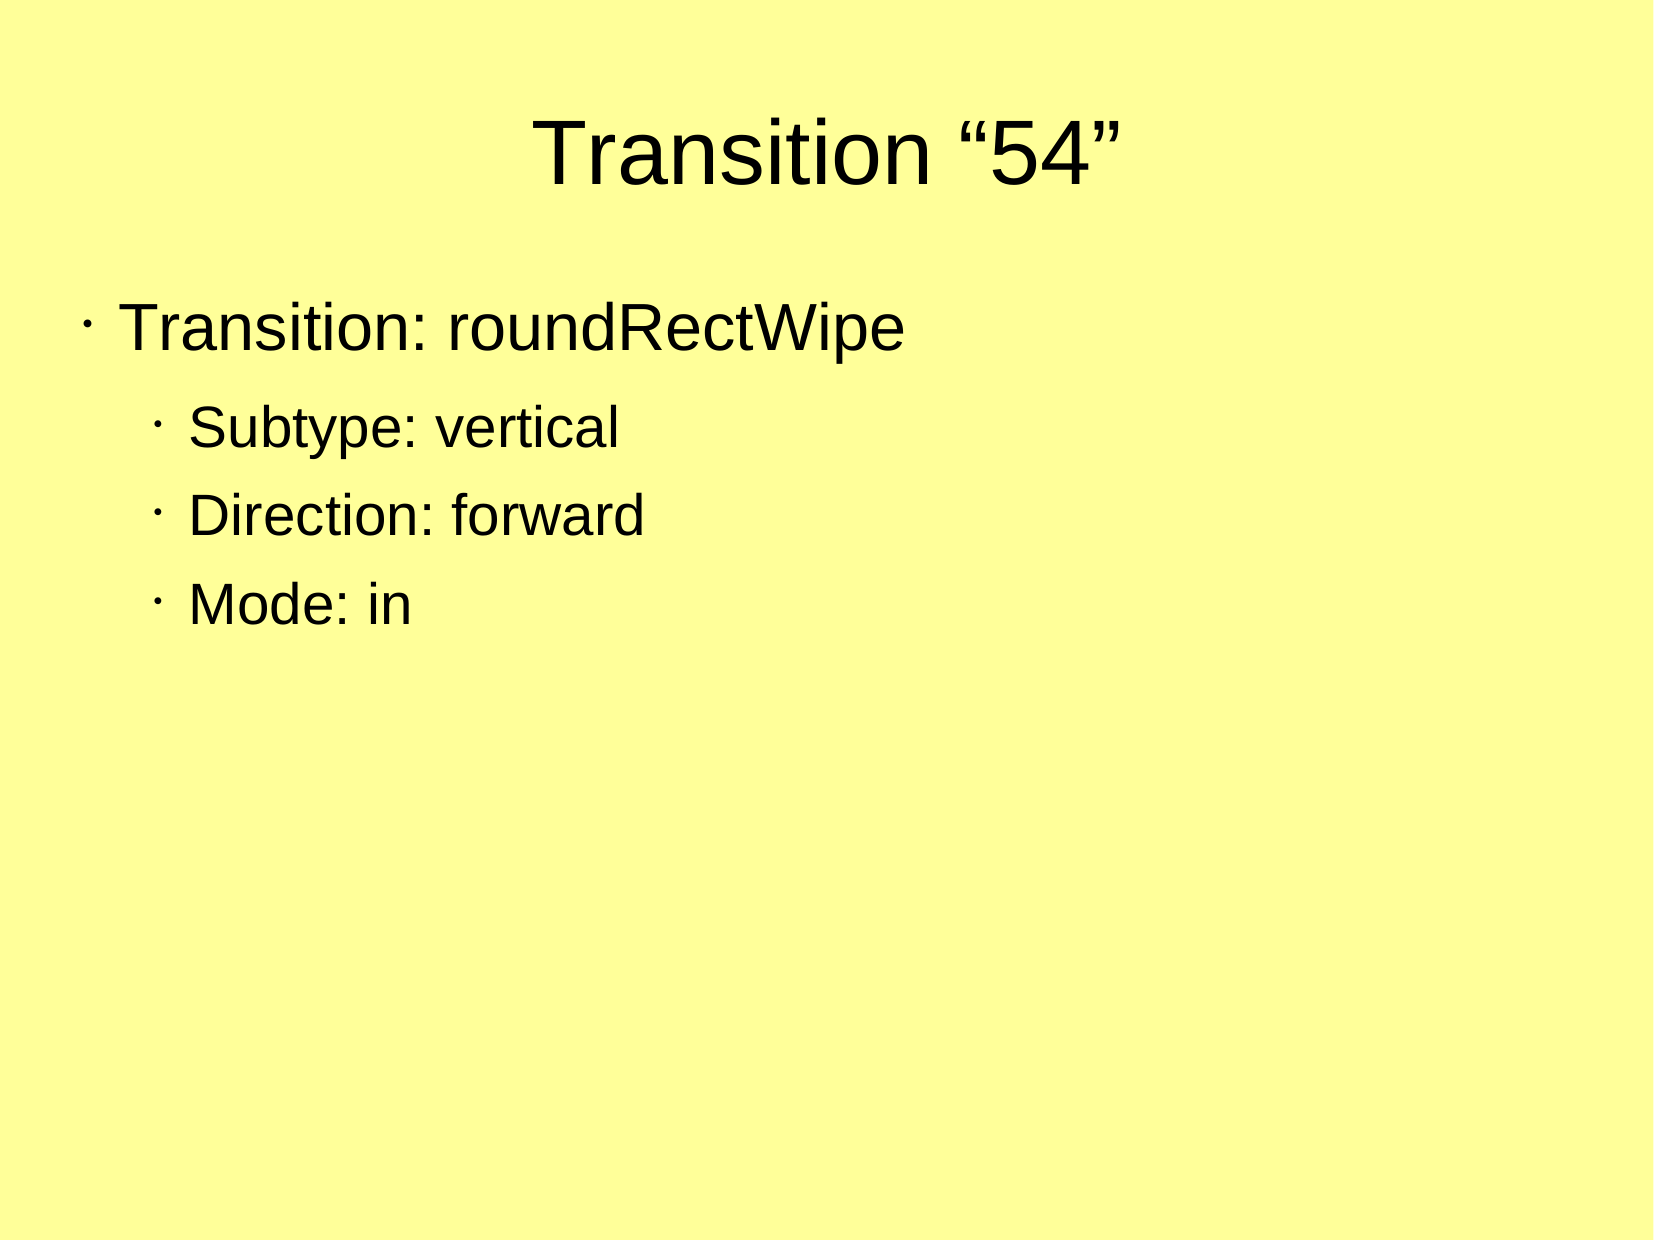

# Transition “54”
Transition: roundRectWipe
Subtype: vertical
Direction: forward
Mode: in